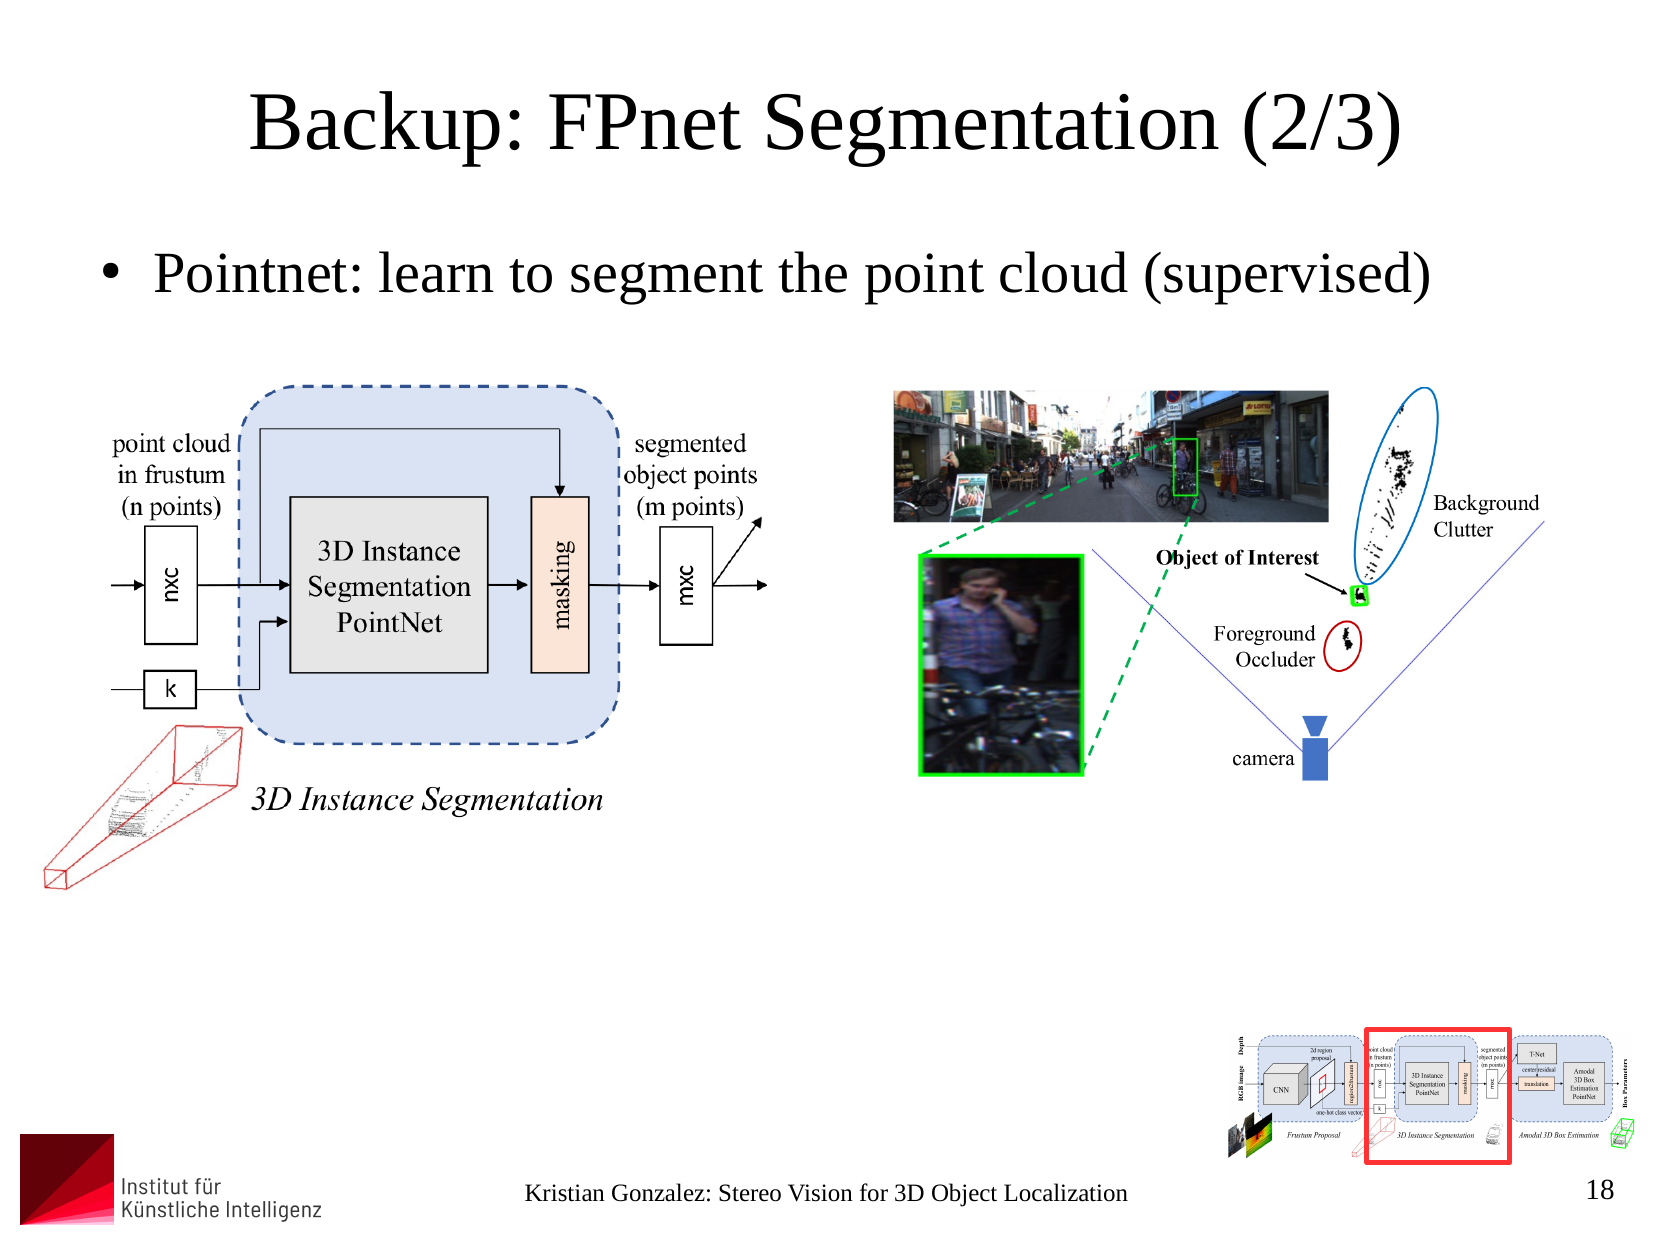

# Backup: FPnet Segmentation (2/3)
Pointnet: learn to segment the point cloud (supervised)
18
Kristian Gonzalez: Stereo Vision for 3D Object Localization